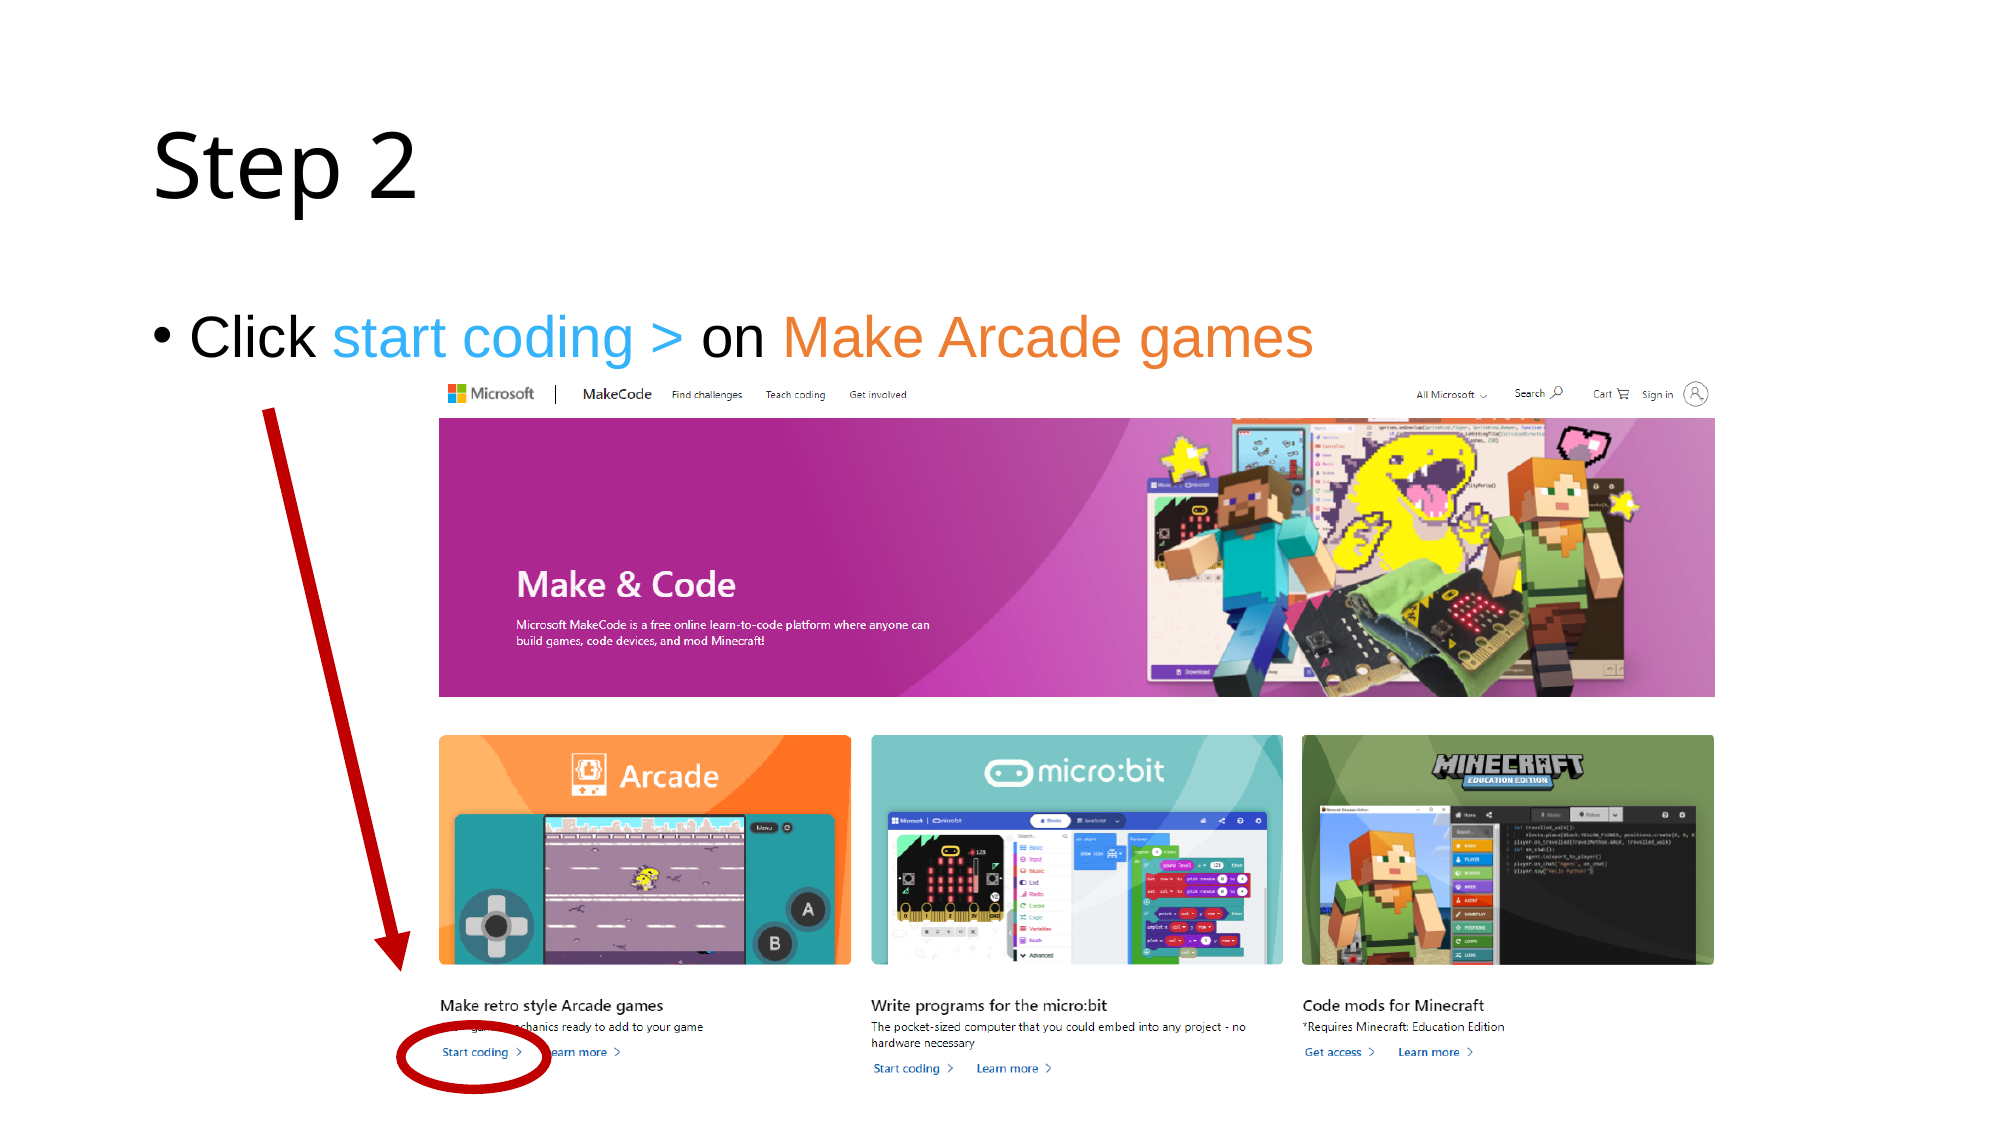

# Step 2
Click start coding > on Make Arcade games